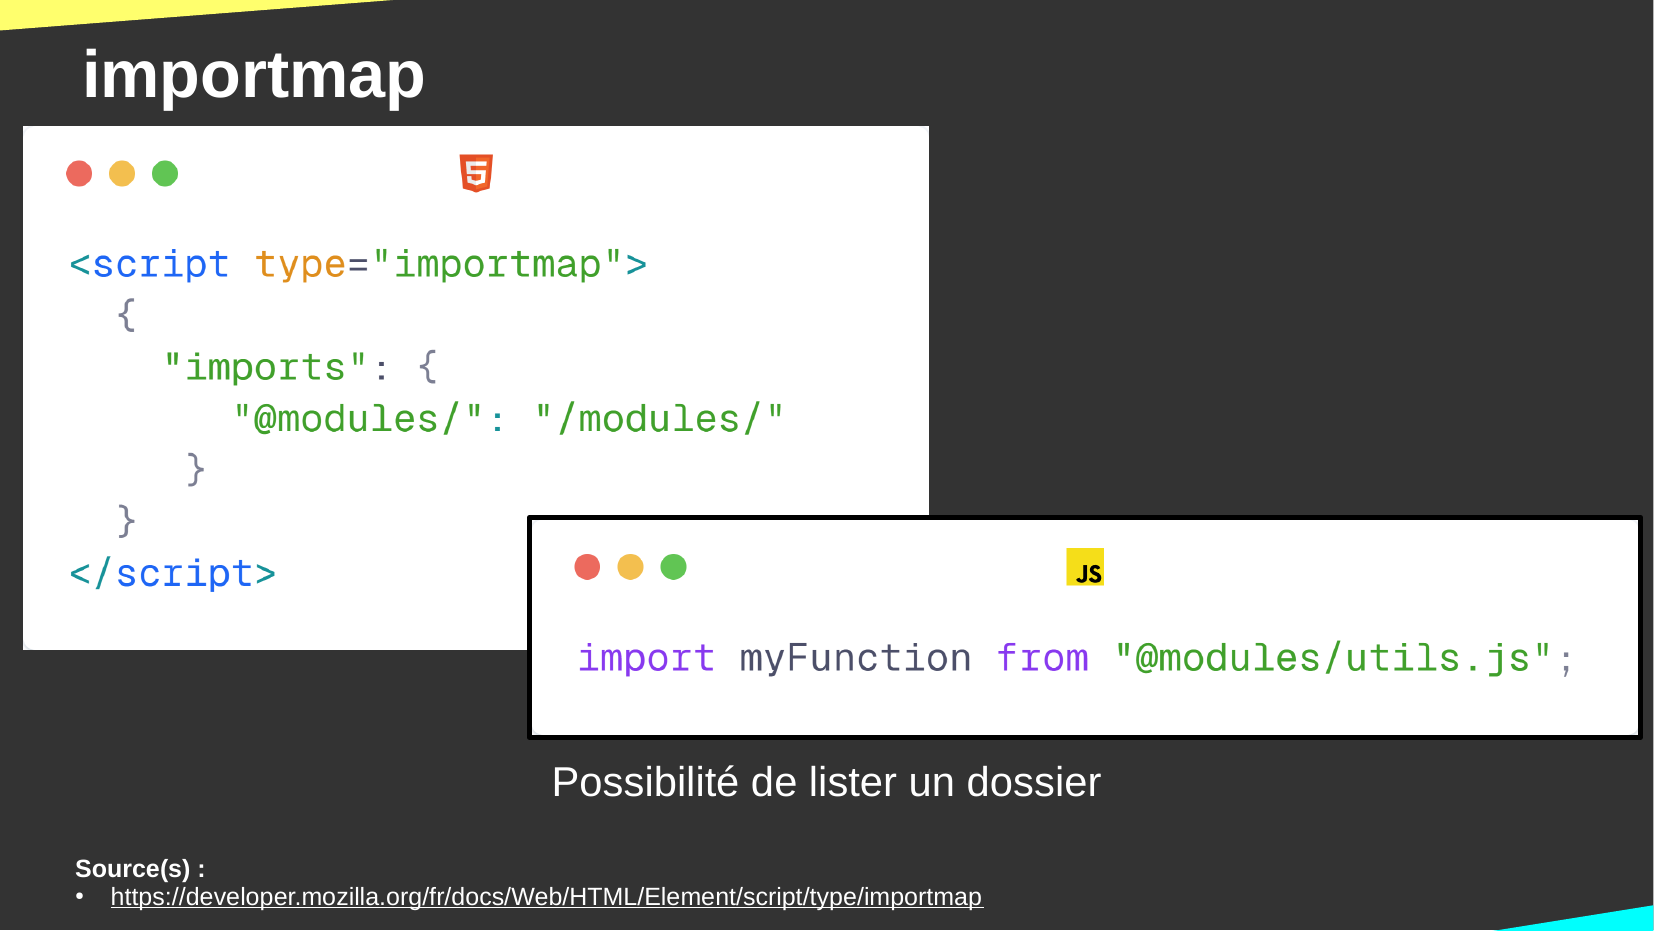

# importmap
Possibilité de lister un dossier
Source(s) :
https://developer.mozilla.org/fr/docs/Web/HTML/Element/script/type/importmap